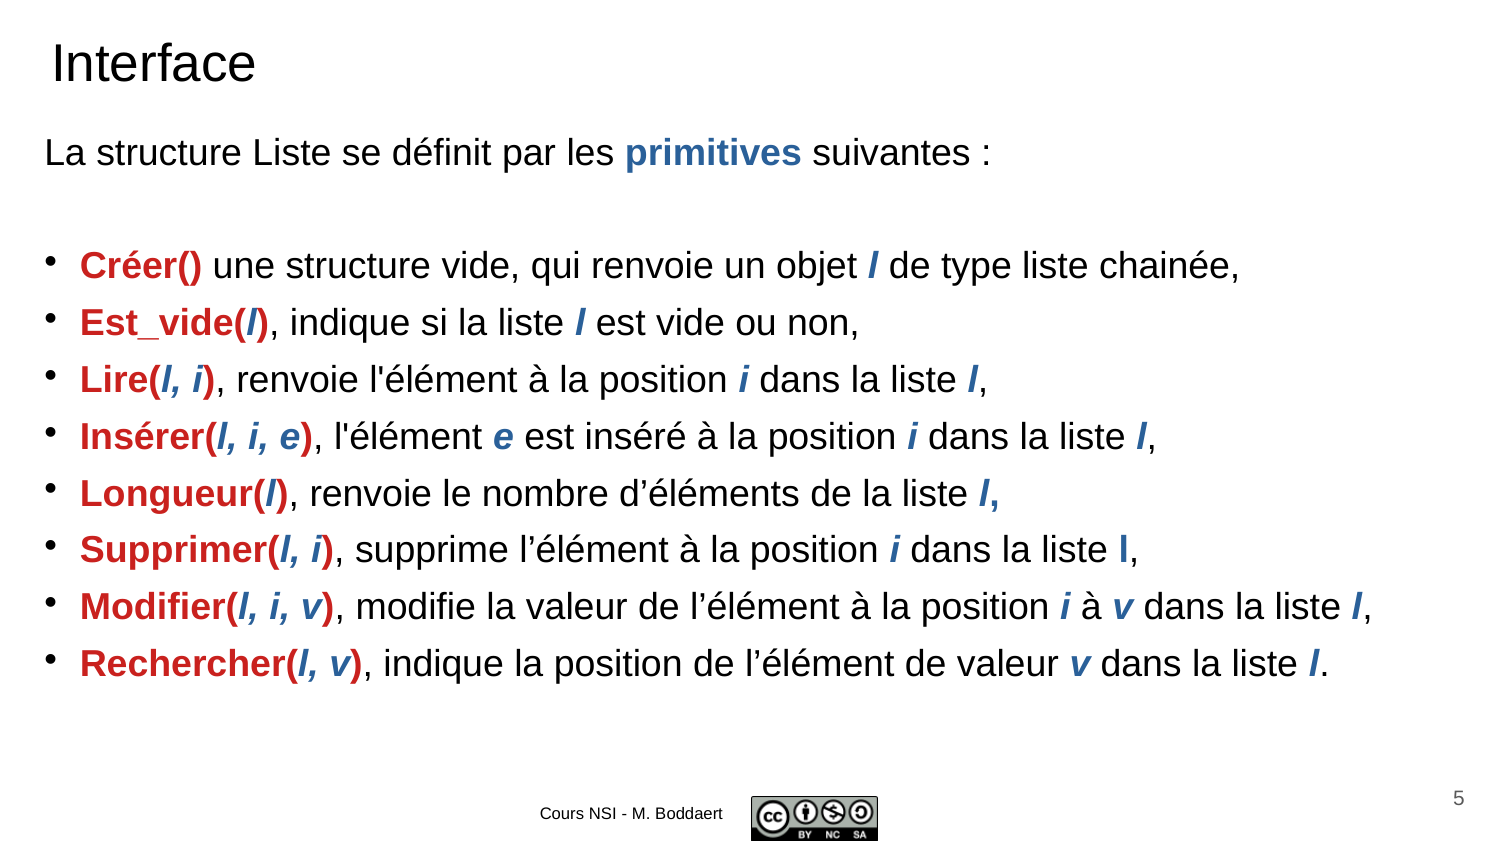

# Interface
La structure Liste se définit par les primitives suivantes :
Créer() une structure vide, qui renvoie un objet l de type liste chainée,
Est_vide(l), indique si la liste l est vide ou non,
Lire(l, i), renvoie l'élément à la position i dans la liste l,
Insérer(l, i, e), l'élément e est inséré à la position i dans la liste l,
Longueur(l), renvoie le nombre d’éléments de la liste l,
Supprimer(l, i), supprime l’élément à la position i dans la liste l,
Modifier(l, i, v), modifie la valeur de l’élément à la position i à v dans la liste l,
Rechercher(l, v), indique la position de l’élément de valeur v dans la liste l.